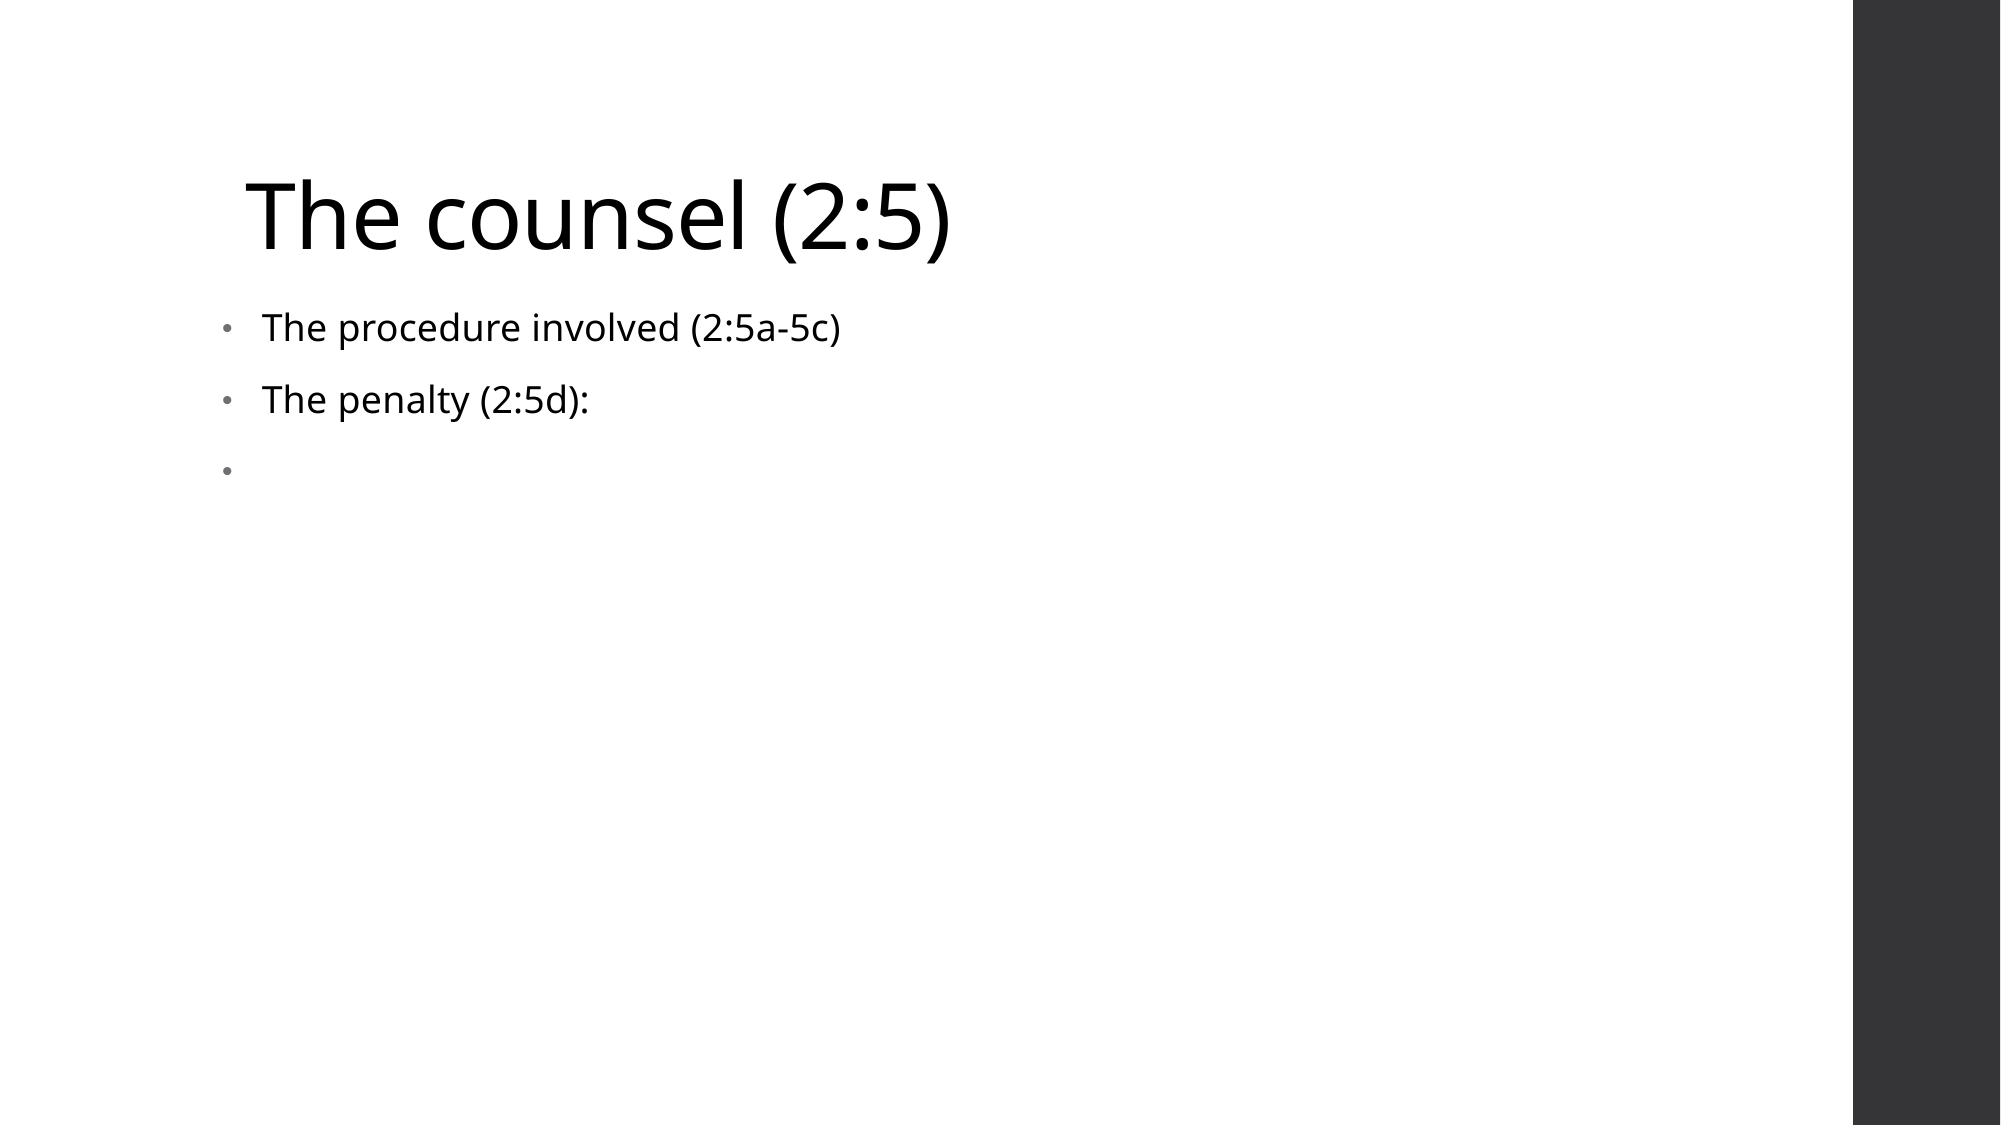

# The counsel (2:5)
 The procedure involved (2:5a-5c)
 The penalty (2:5d):